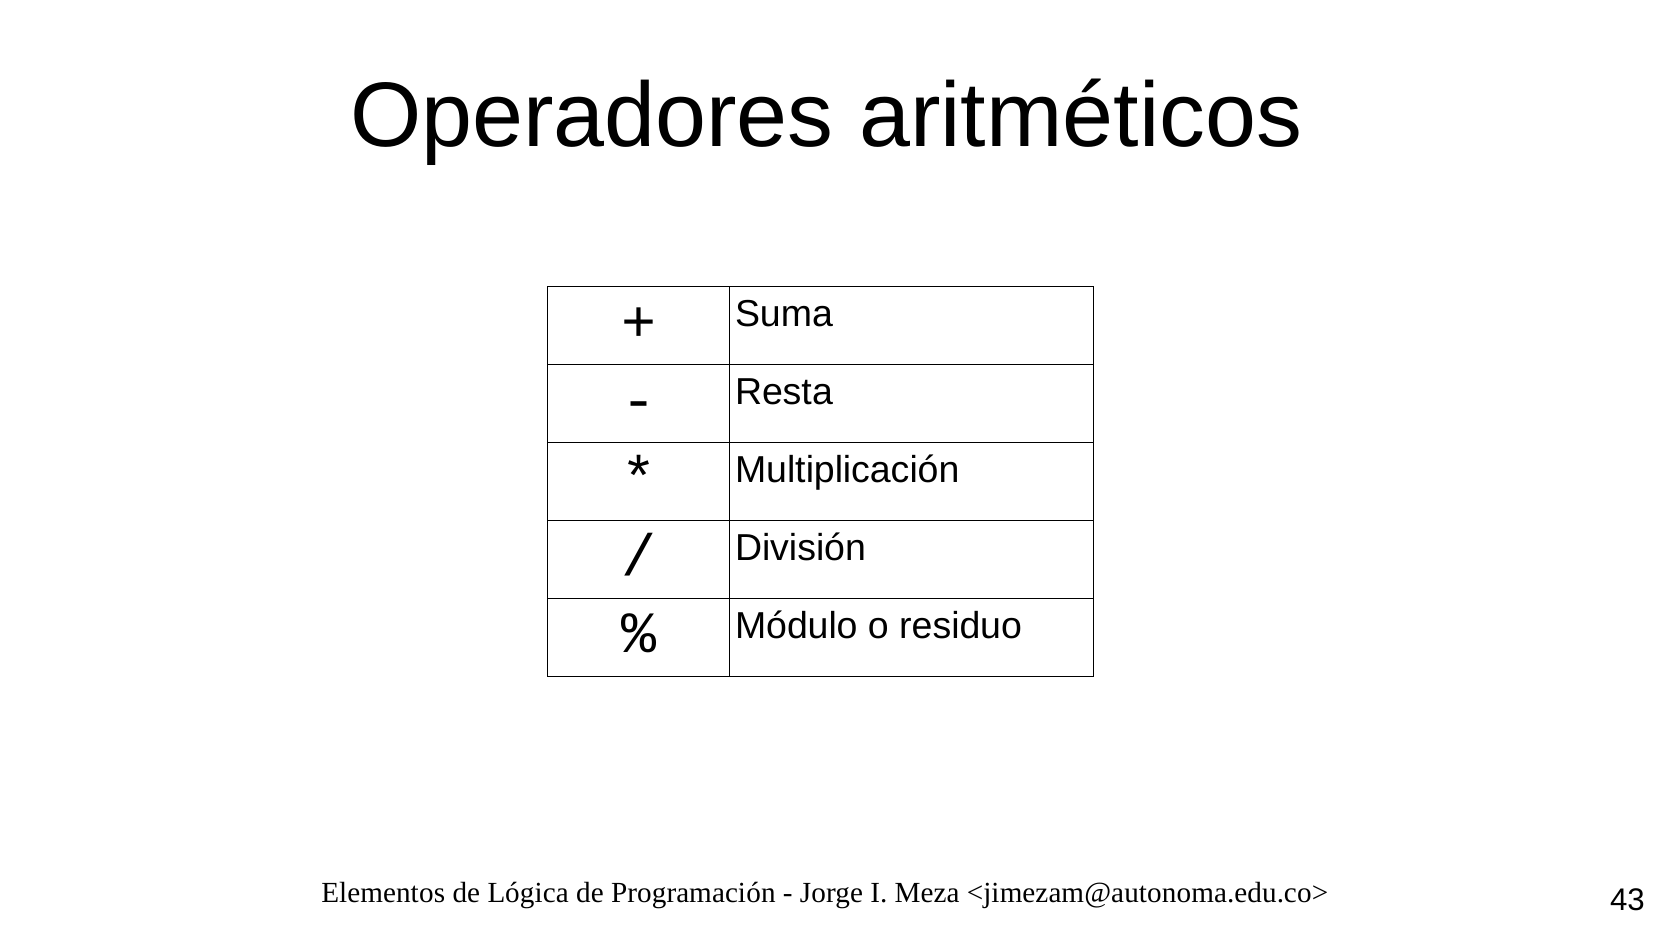

# Operadores aritméticos
| + | Suma |
| --- | --- |
| - | Resta |
| \* | Multiplicación |
| / | División |
| % | Módulo o residuo |
Elementos de Lógica de Programación - Jorge I. Meza <jimezam@autonoma.edu.co>